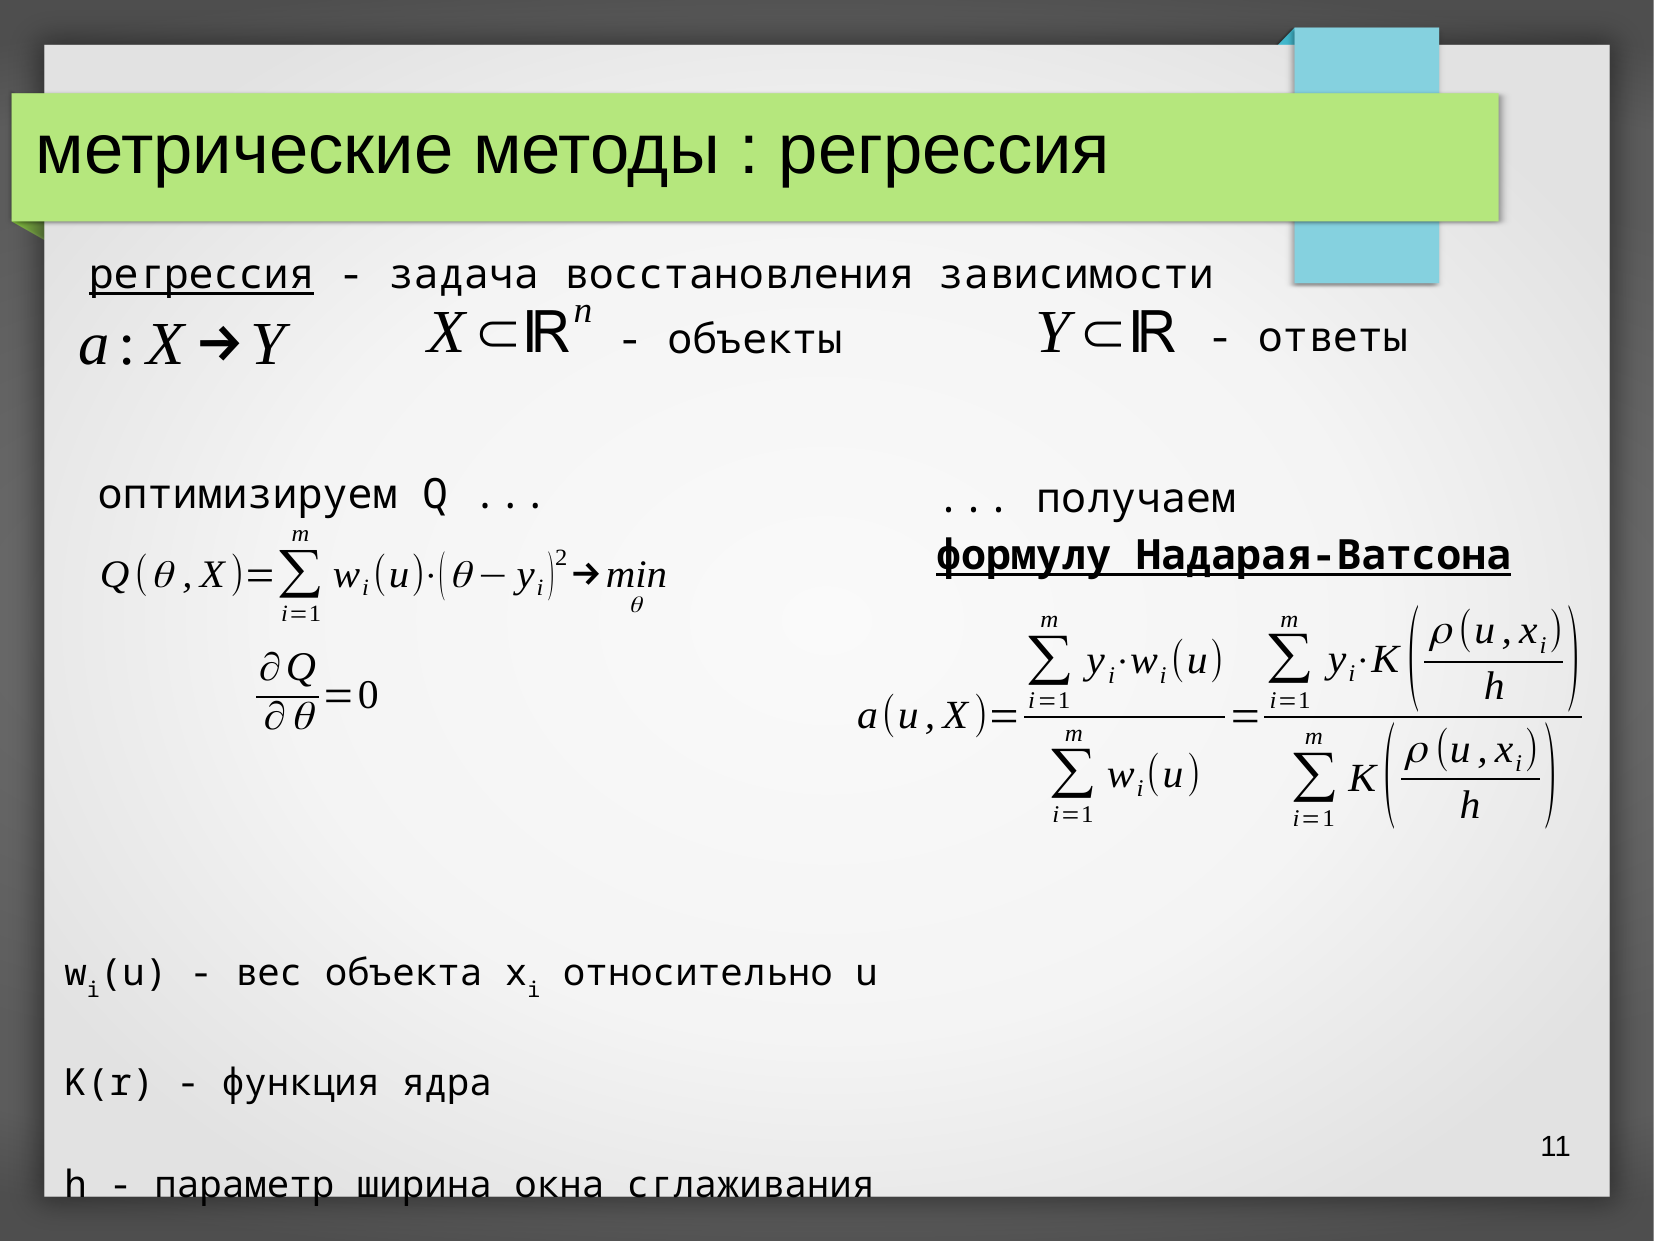

метрические методы : регрессия
регрессия - задача восстановления зависимости
- ответы
# - объекты
оптимизируем Q ...
... получаем
формулу Надарая-Ватсона
wi(u) - вес объекта xi относительно u
K(r) - функция ядра
h - параметр ширина окна сглаживания
11